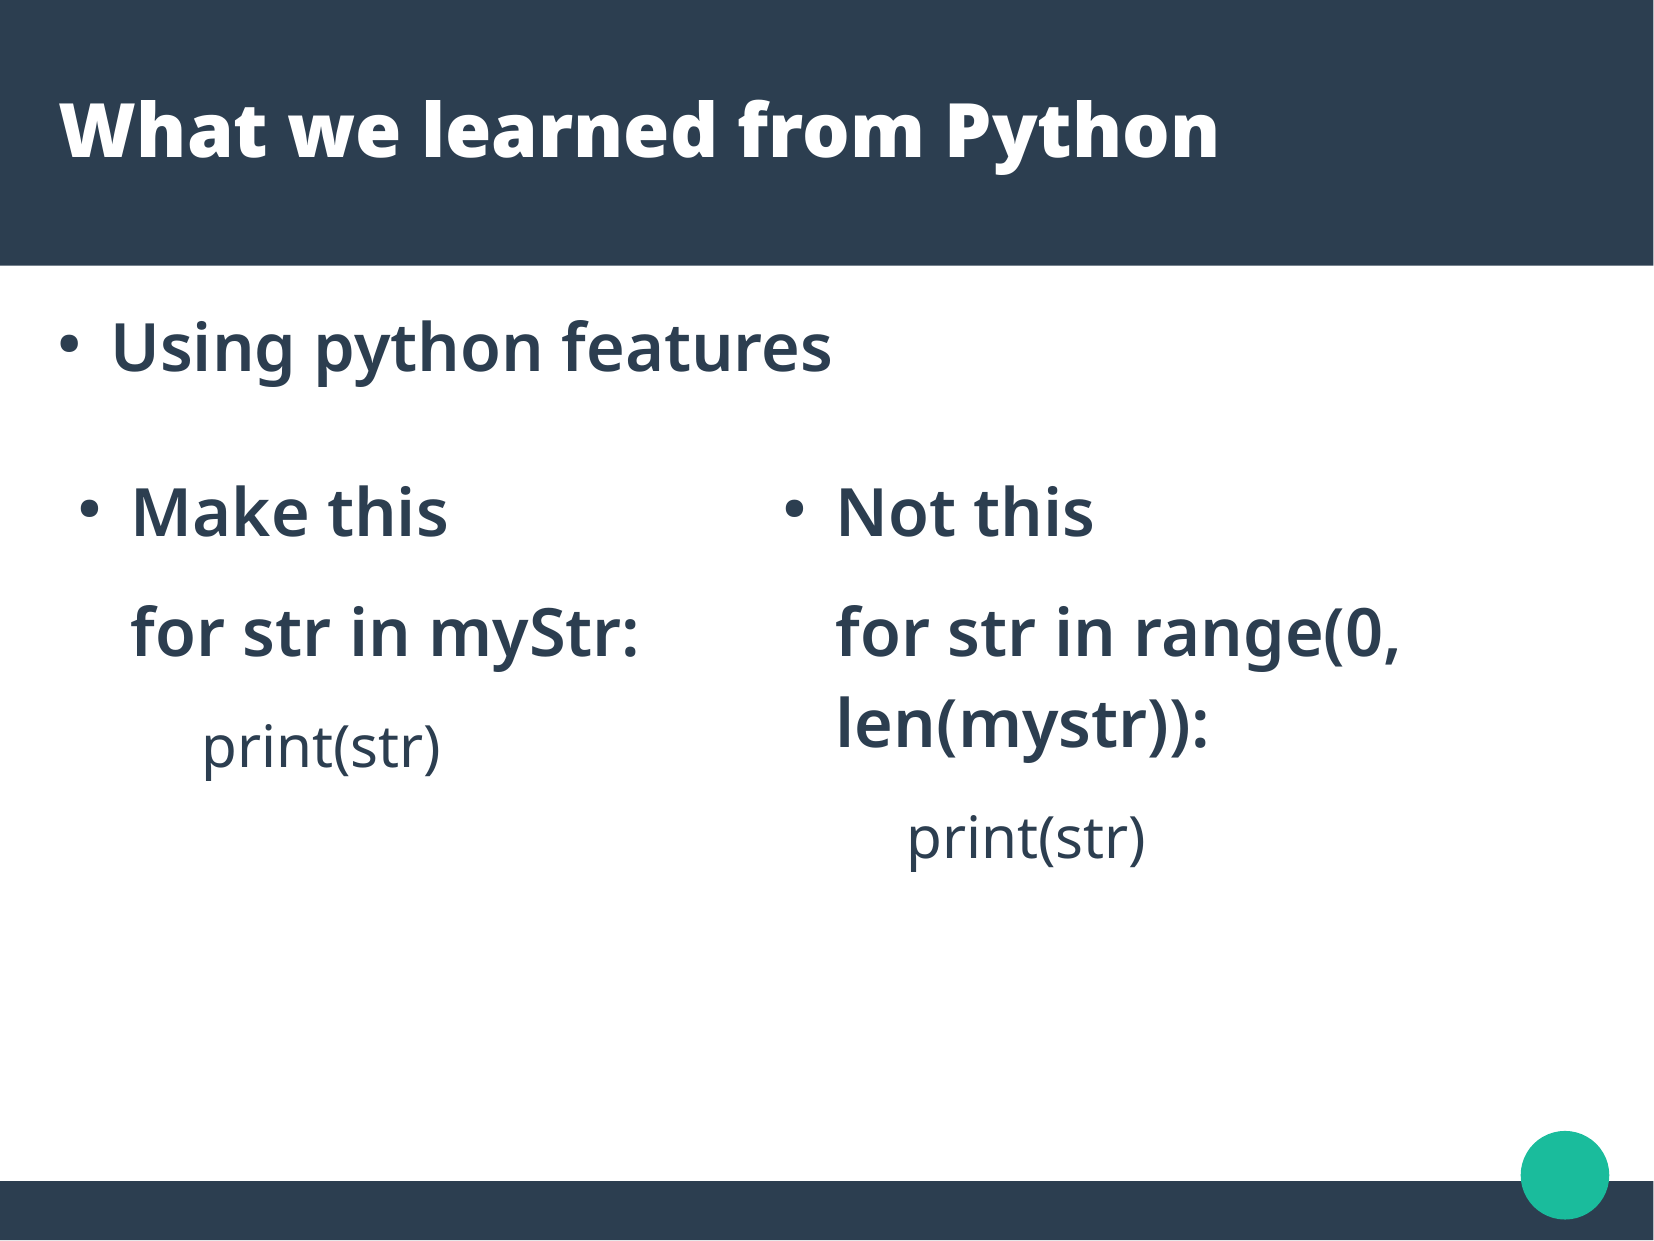

# What we learned from Python
Using python features
Make this
for str in myStr:
print(str)
Not this
for str in range(0, len(mystr)):
print(str)